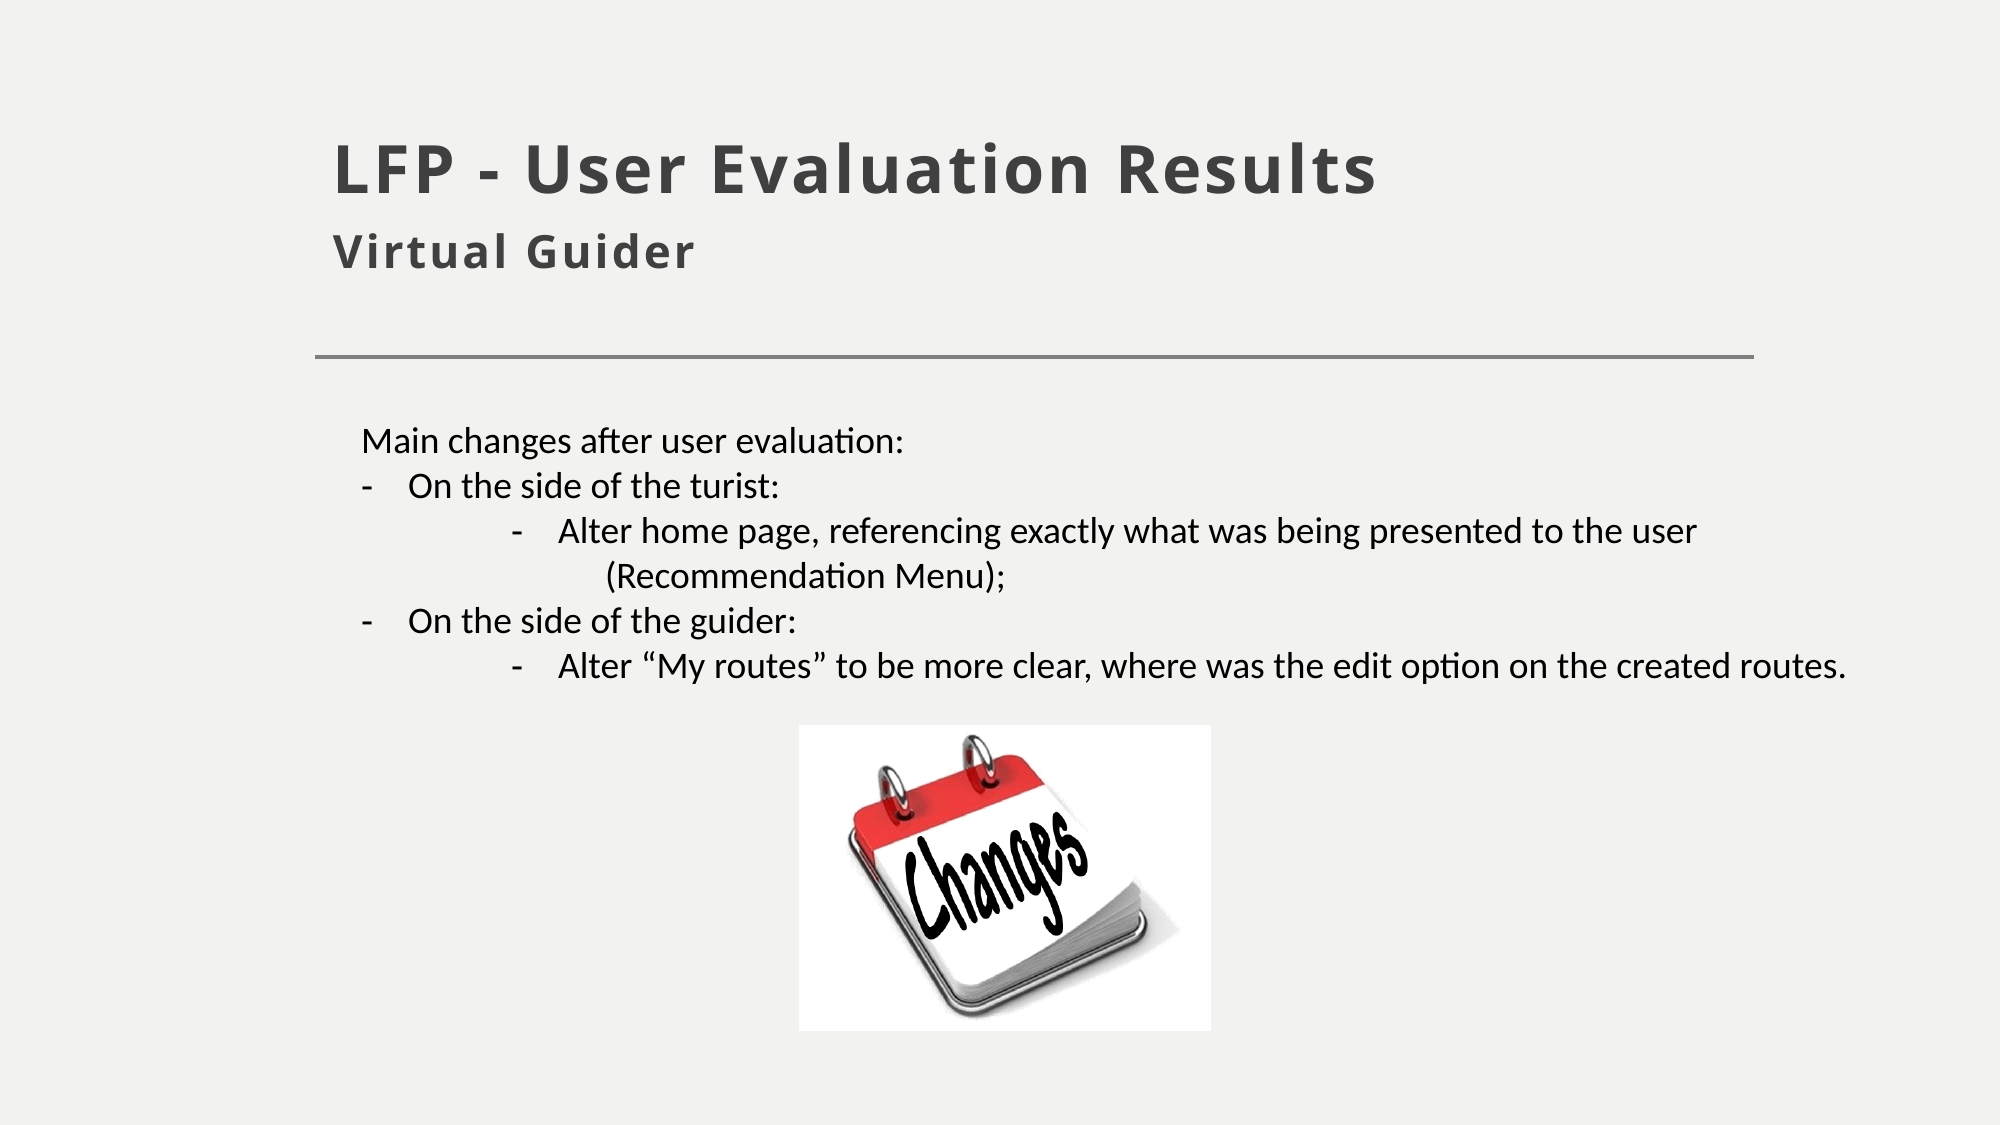

# LFP - User Evaluation Results Virtual Guider
Main changes after user evaluation:
On the side of the turist:
Alter home page, referencing exactly what was being presented to the user (Recommendation Menu);
On the side of the guider:
Alter “My routes” to be more clear, where was the edit option on the created routes.